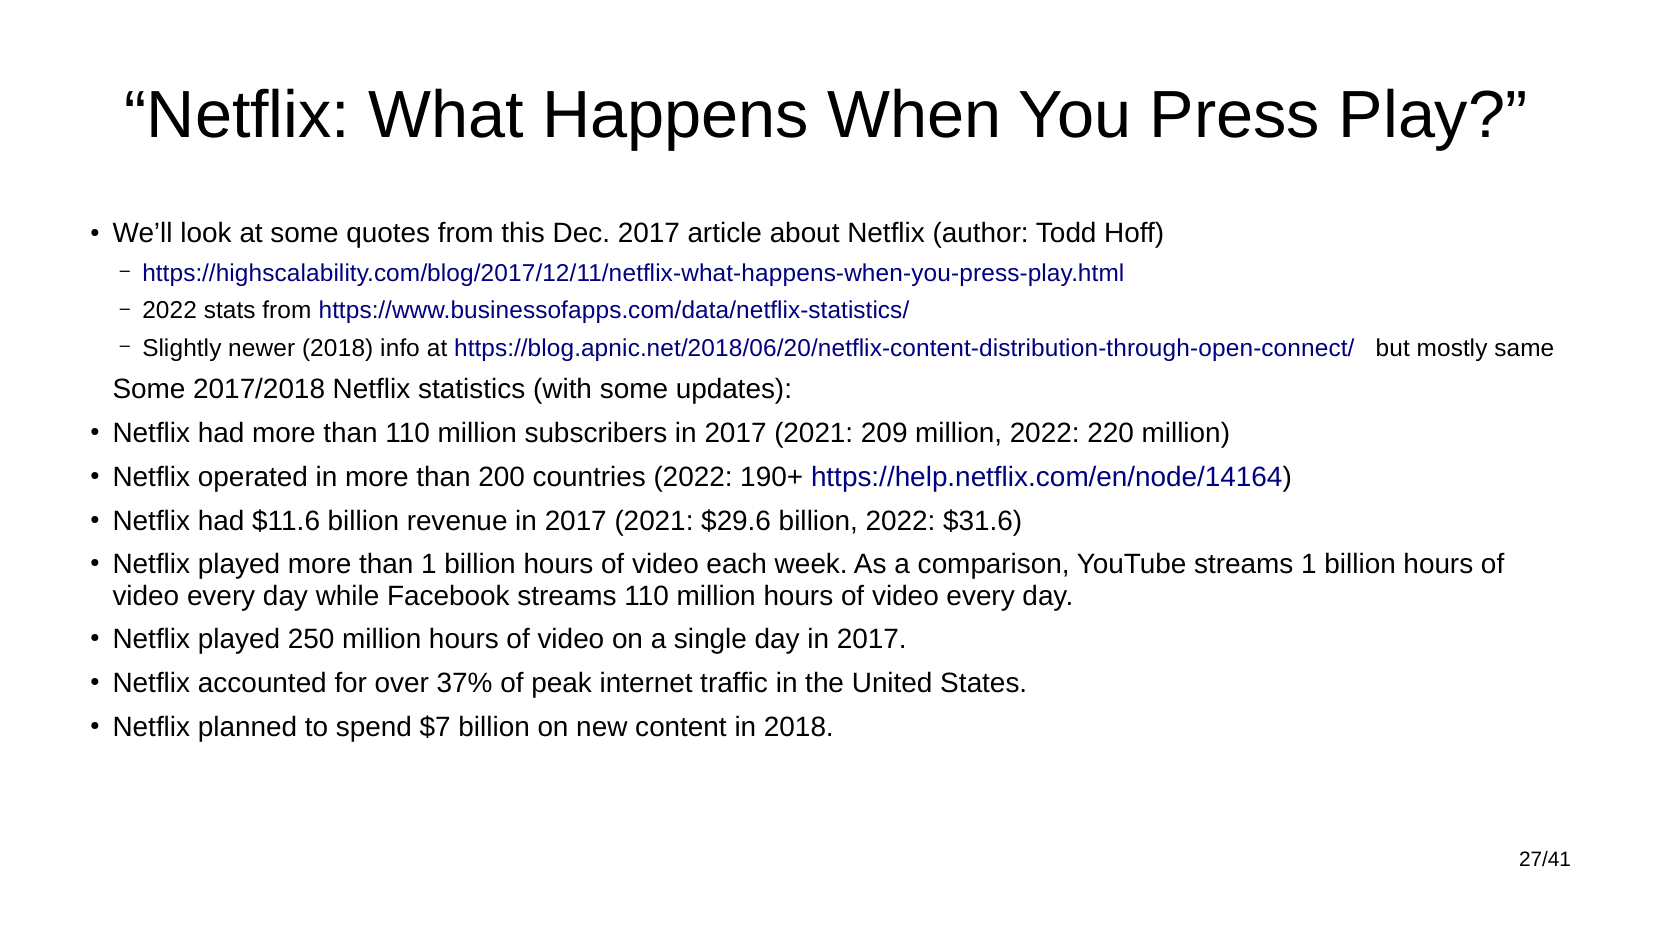

# “Netflix: What Happens When You Press Play?”
We’ll look at some quotes from this Dec. 2017 article about Netflix (author: Todd Hoff)
https://highscalability.com/blog/2017/12/11/netflix-what-happens-when-you-press-play.html
2022 stats from https://www.businessofapps.com/data/netflix-statistics/
Slightly newer (2018) info at https://blog.apnic.net/2018/06/20/netflix-content-distribution-through-open-connect/ but mostly same
Some 2017/2018 Netflix statistics (with some updates):
Netflix had more than 110 million subscribers in 2017 (2021: 209 million, 2022: 220 million)
Netflix operated in more than 200 countries (2022: 190+ https://help.netflix.com/en/node/14164)
Netflix had $11.6 billion revenue in 2017 (2021: $29.6 billion, 2022: $31.6)
Netflix played more than 1 billion hours of video each week. As a comparison, YouTube streams 1 billion hours of video every day while Facebook streams 110 million hours of video every day.
Netflix played 250 million hours of video on a single day in 2017.
Netflix accounted for over 37% of peak internet traffic in the United States.
Netflix planned to spend $7 billion on new content in 2018.
27